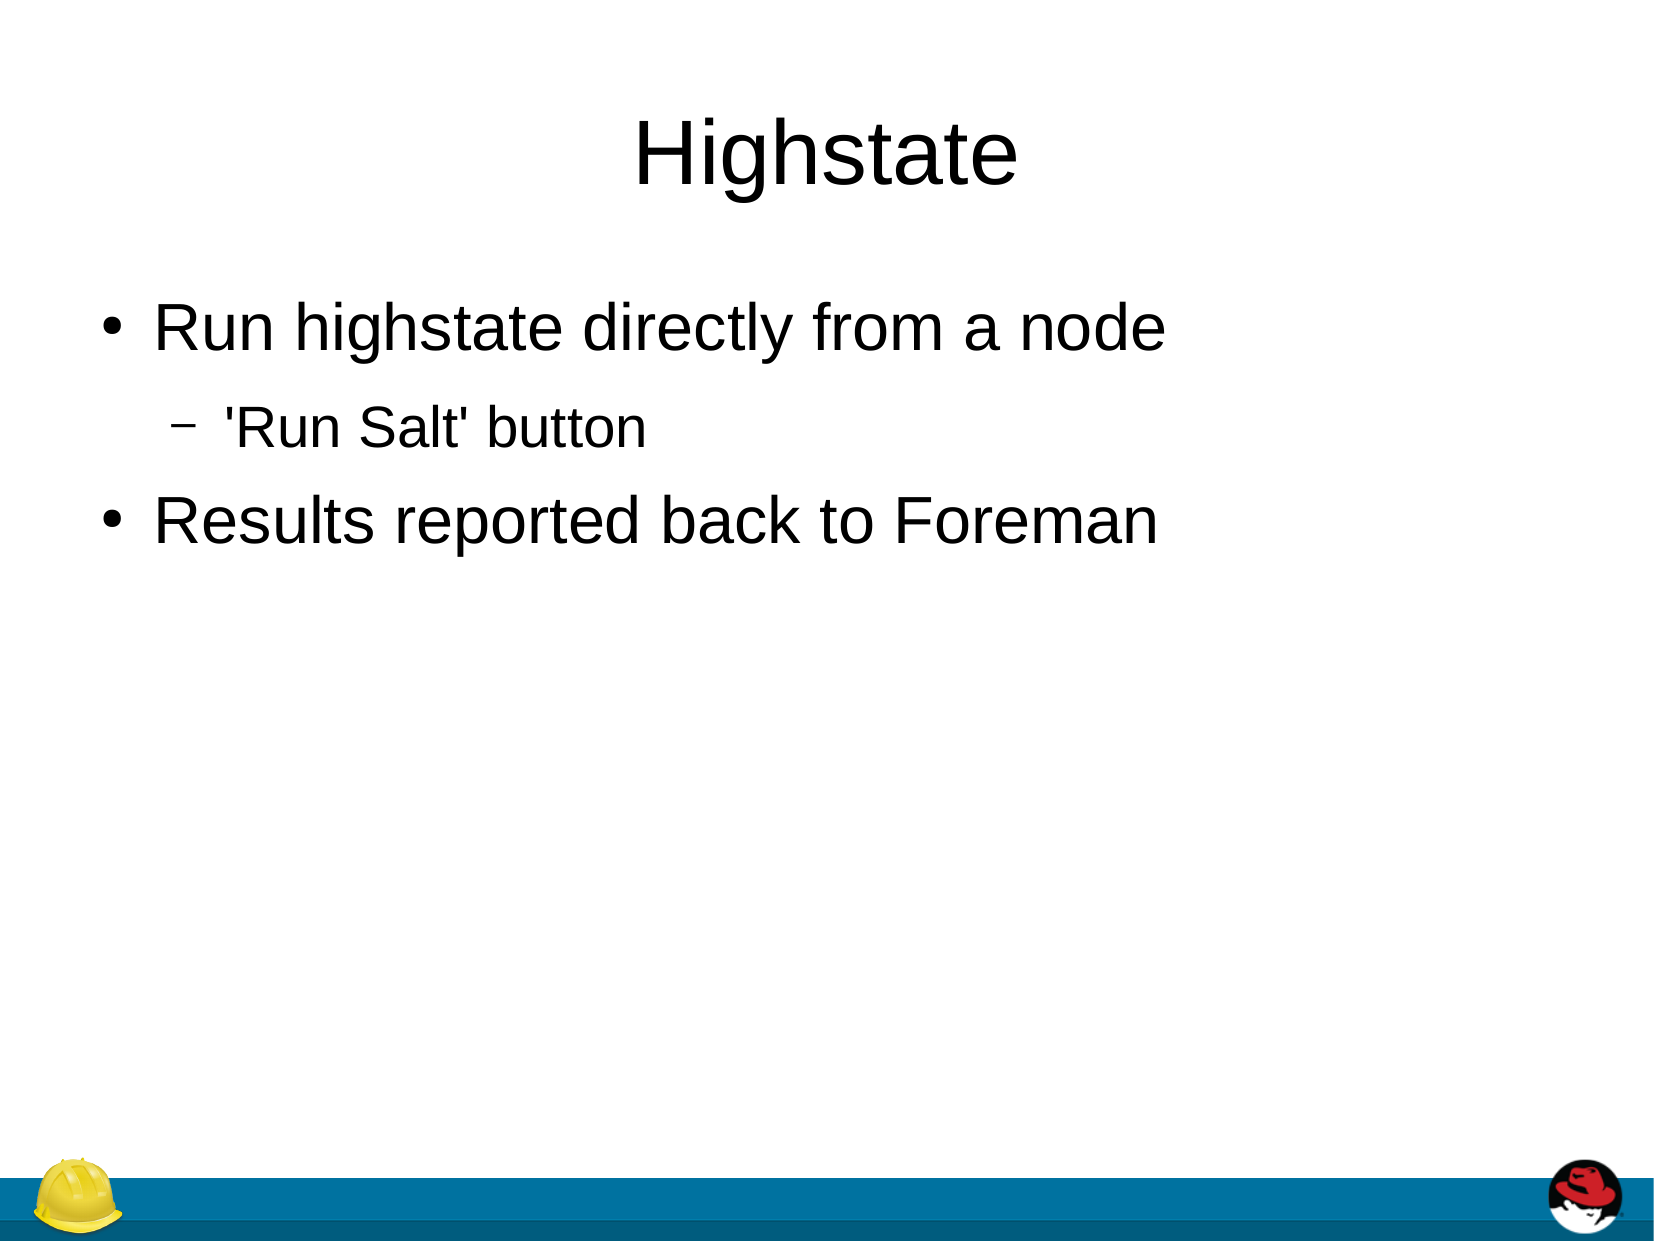

# Highstate
Run highstate directly from a node
'Run Salt' button
Results reported back to Foreman